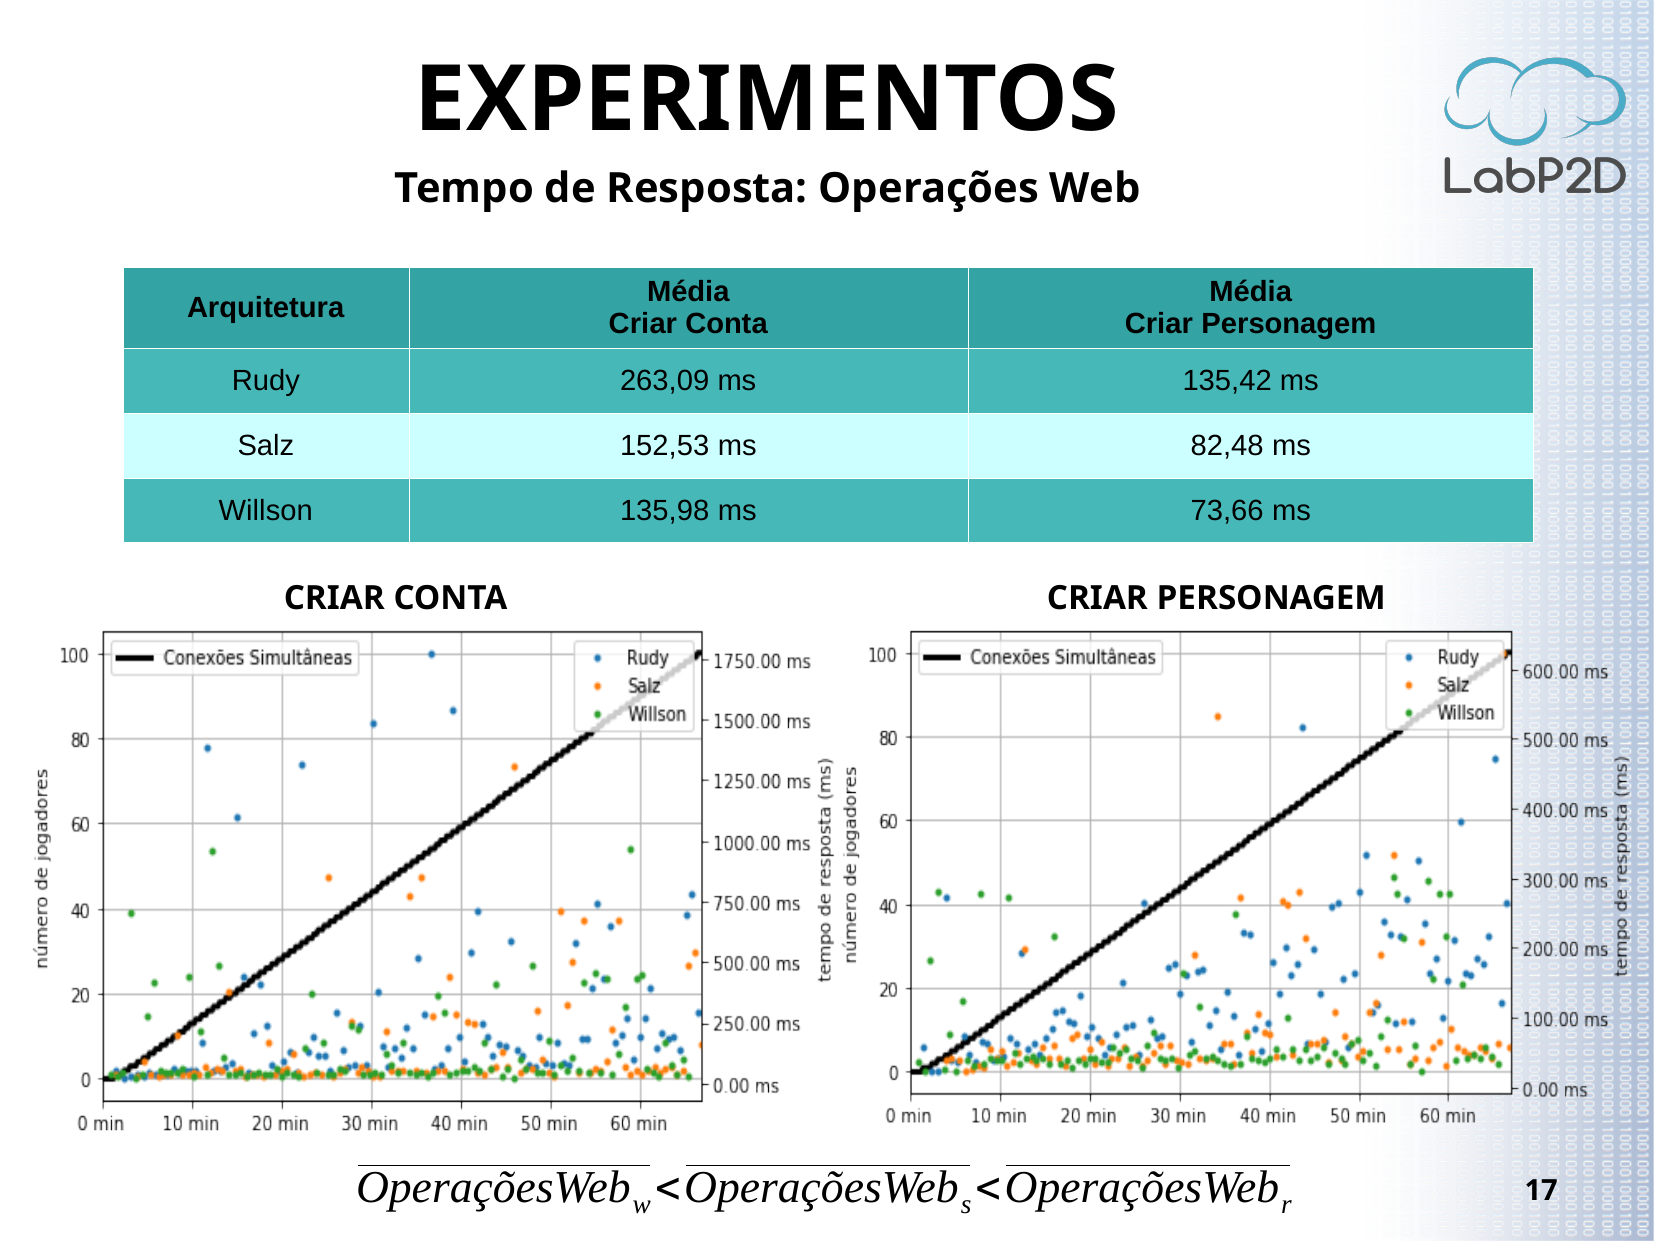

# EXPERIMENTOS Tempo de Resposta: Operações Web
| Arquitetura | Média Criar Conta | Média Criar Personagem |
| --- | --- | --- |
| Rudy | 263,09 ms | 135,42 ms |
| Salz | 152,53 ms | 82,48 ms |
| Willson | 135,98 ms | 73,66 ms |
CRIAR CONTA
CRIAR PERSONAGEM
17